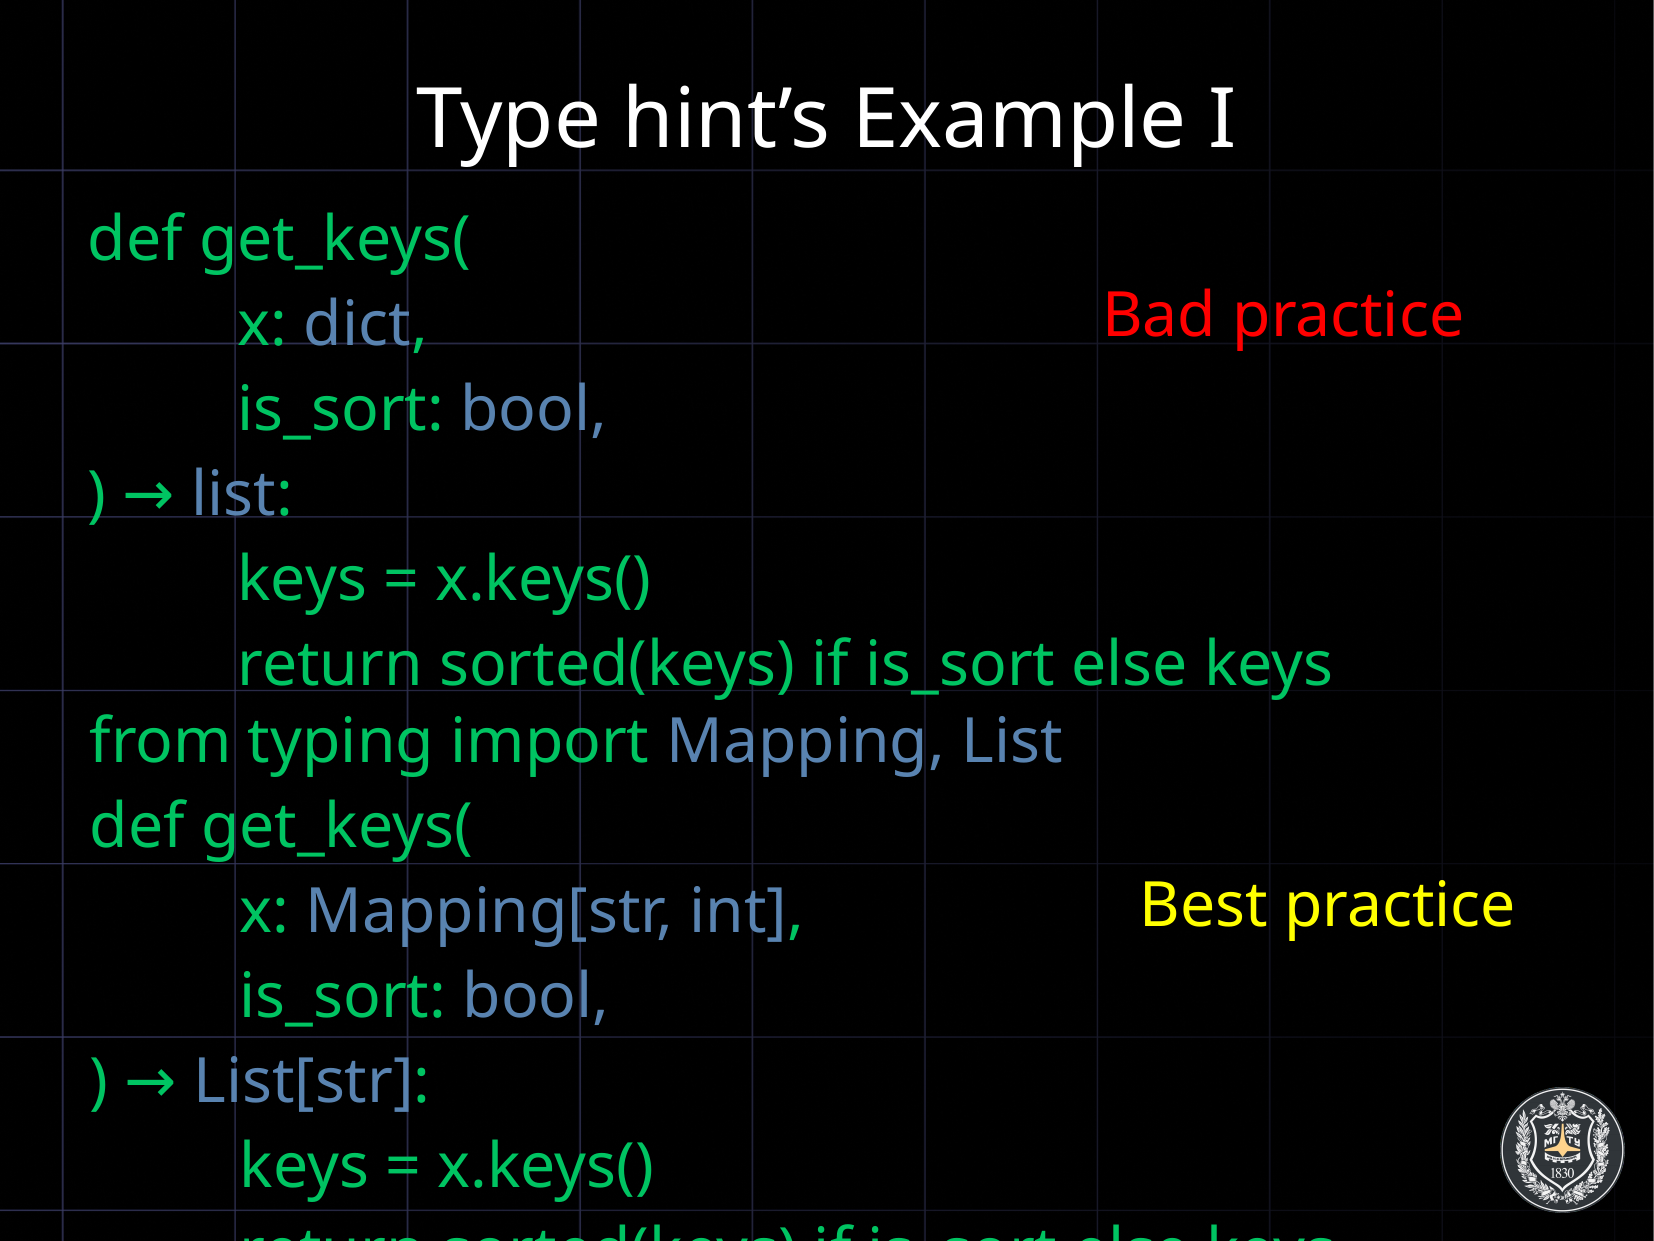

# Type hint’s Example I
def get_keys(
		x: dict,
		is_sort: bool,
) → list:
		keys = x.keys()
		return sorted(keys) if is_sort else keys
Bad practice
from typing import Mapping, List
def get_keys(
		x: Mapping[str, int],
		is_sort: bool,
) → List[str]:
		keys = x.keys()
		return sorted(keys) if is_sort else keys
Best practice